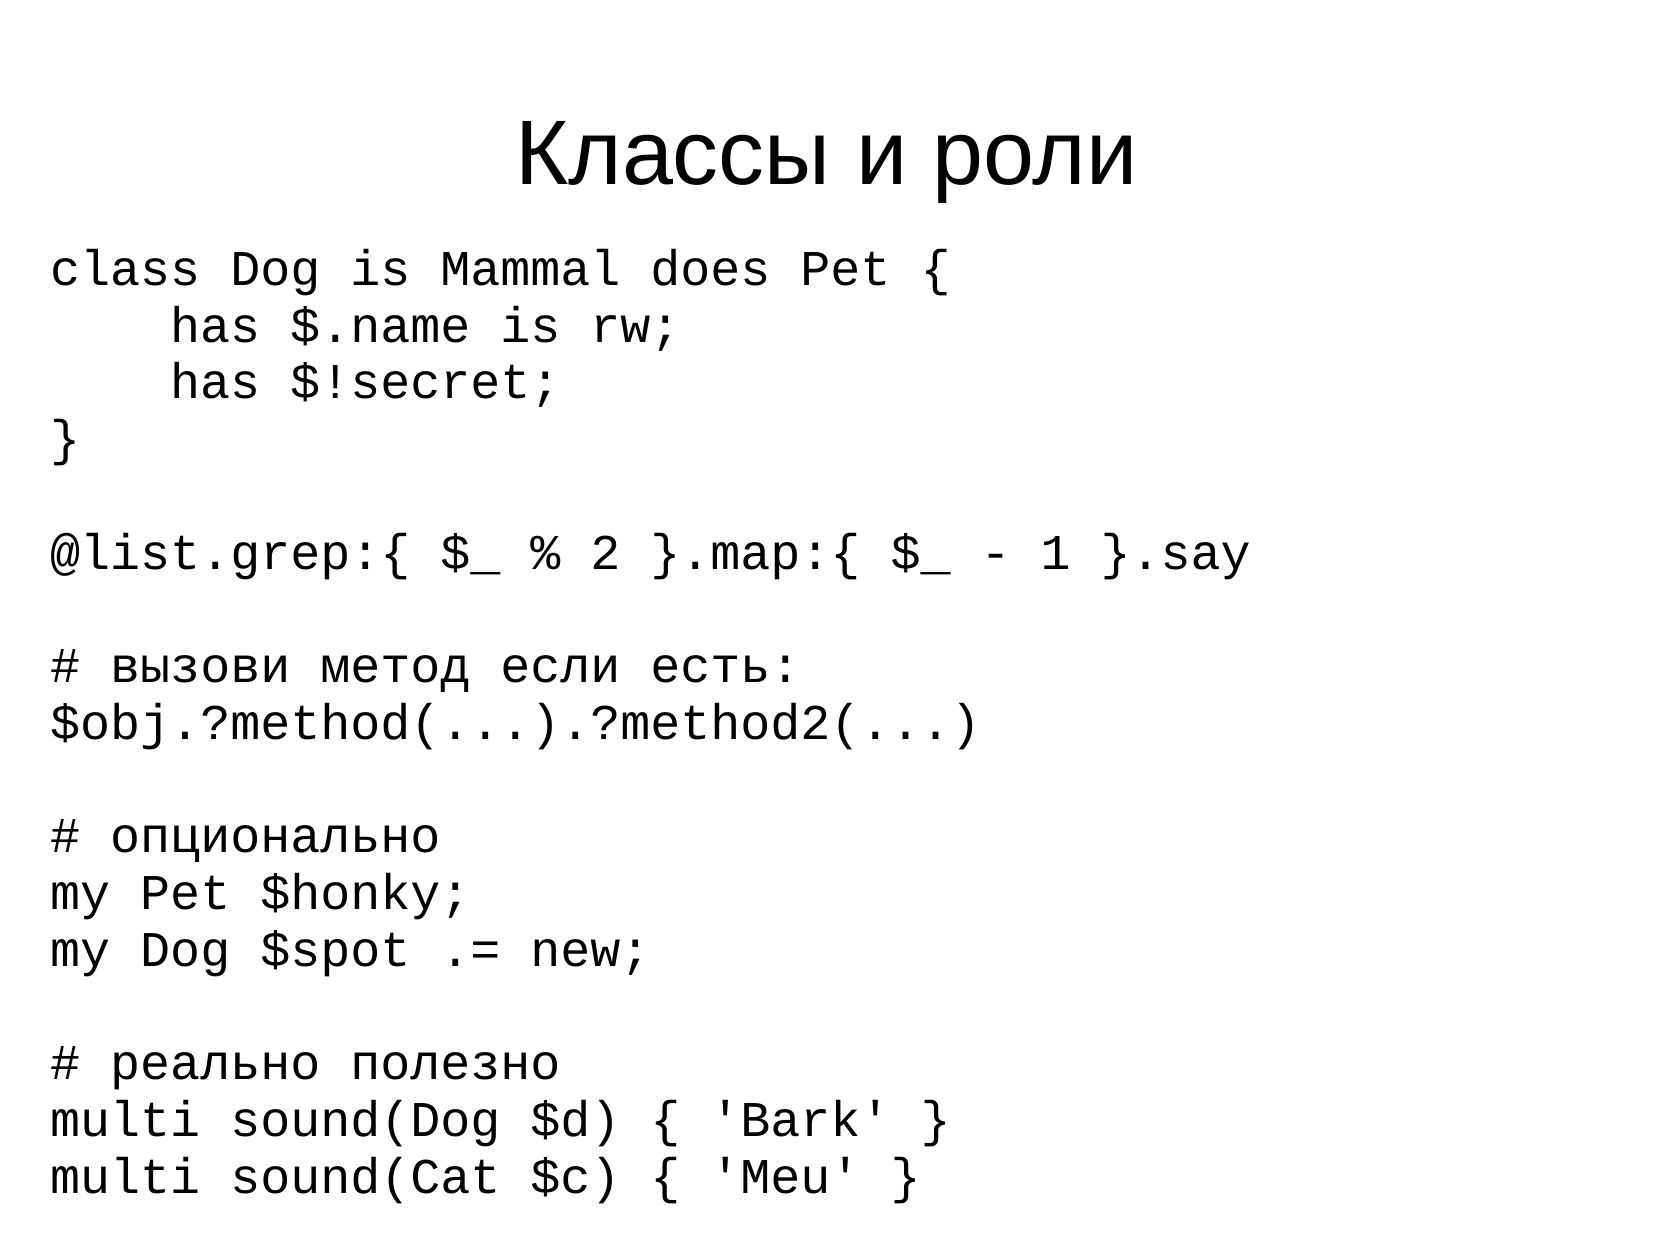

# Классы и роли
class Dog is Mammal does Pet {
 has $.name is rw;
 has $!secret;
}
@list.grep:{ $_ % 2 }.map:{ $_ - 1 }.say
# вызови метод если есть:
$obj.?method(...).?method2(...)
# опционально
my Pet $honky;
my Dog $spot .= new;
# реально полезно
multi sound(Dog $d) { 'Bark' }
multi sound(Cat $c) { 'Meu' }